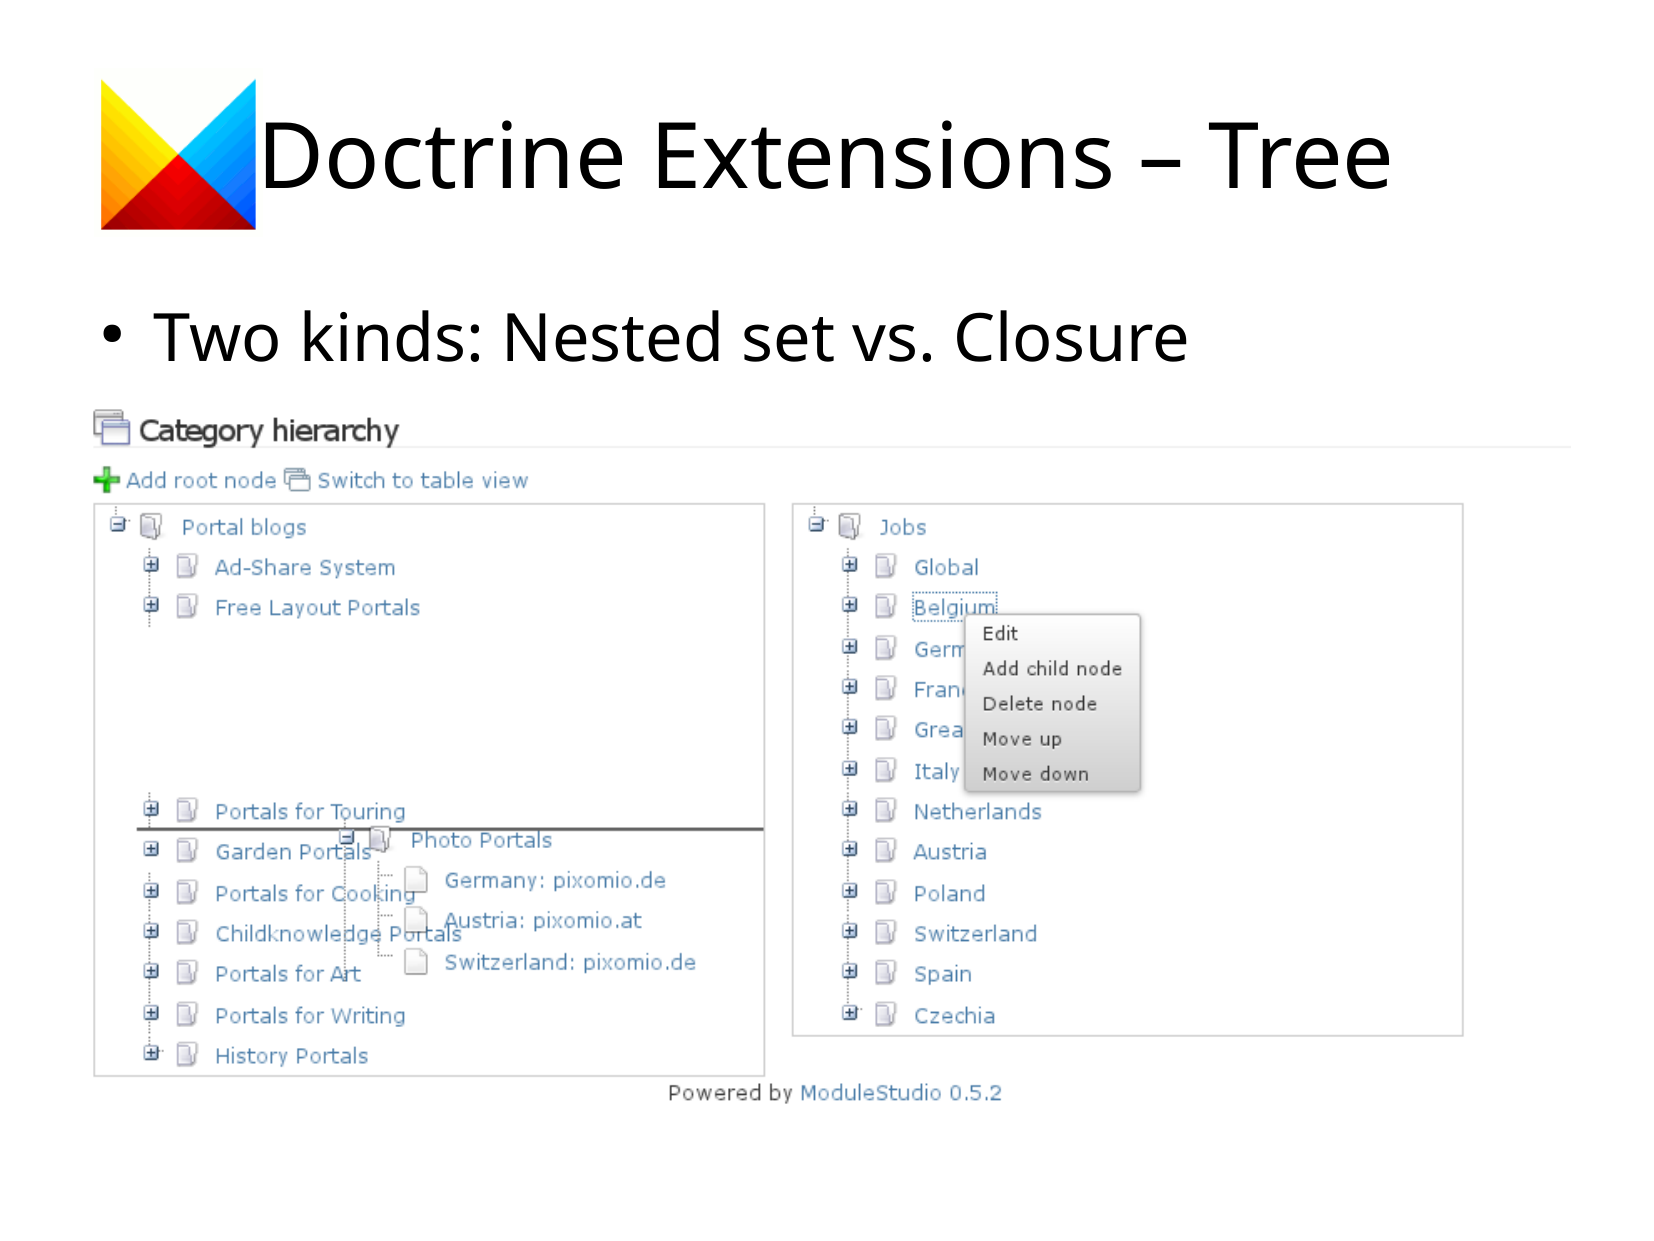

# Doctrine Extensions – Tree
Two kinds: Nested set vs. Closure